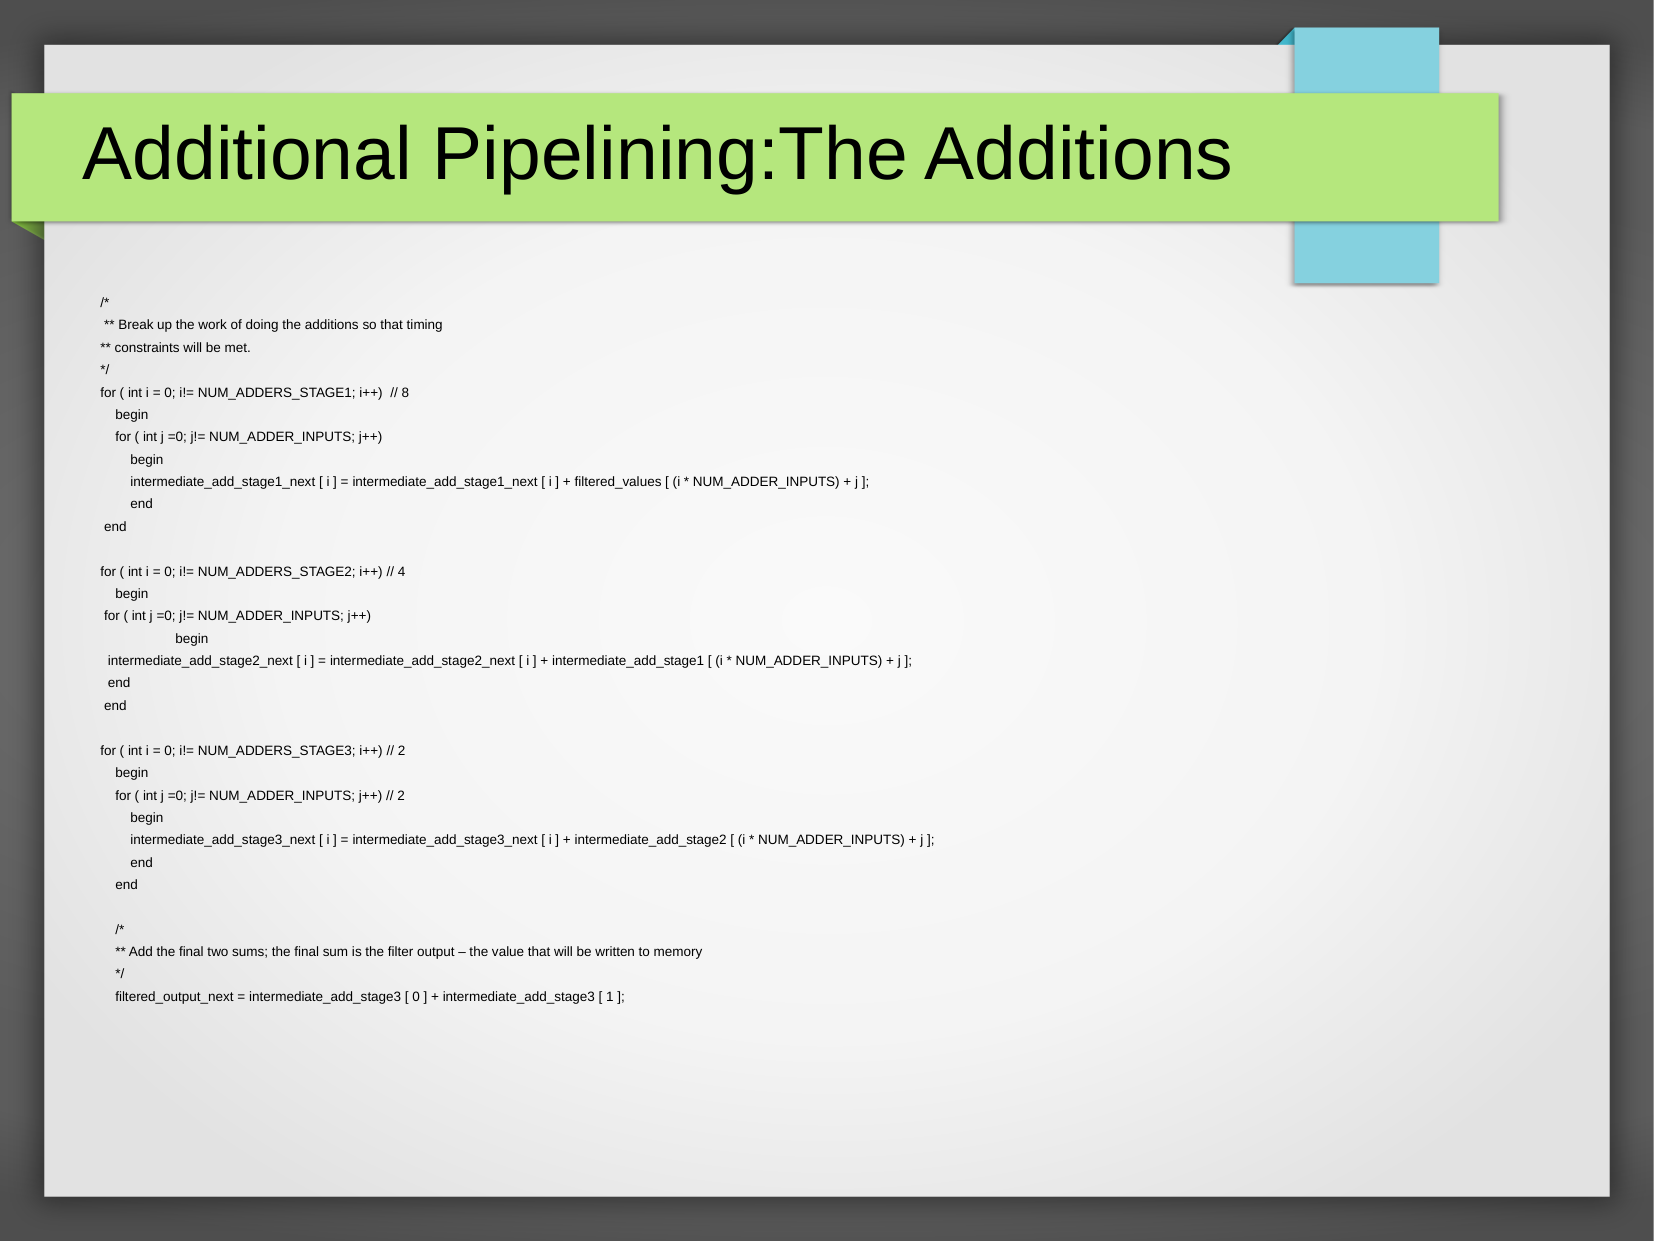

# Additional Pipelining:The Additions
/*
 ** Break up the work of doing the additions so that timing
** constraints will be met.
*/
for ( int i = 0; i!= NUM_ADDERS_STAGE1; i++) // 8
 begin
 for ( int j =0; j!= NUM_ADDER_INPUTS; j++)
 begin
 intermediate_add_stage1_next [ i ] = intermediate_add_stage1_next [ i ] + filtered_values [ (i * NUM_ADDER_INPUTS) + j ];
 end
 end
for ( int i = 0; i!= NUM_ADDERS_STAGE2; i++) // 4
 begin
 for ( int j =0; j!= NUM_ADDER_INPUTS; j++)
 begin
 intermediate_add_stage2_next [ i ] = intermediate_add_stage2_next [ i ] + intermediate_add_stage1 [ (i * NUM_ADDER_INPUTS) + j ];
 end
 end
for ( int i = 0; i!= NUM_ADDERS_STAGE3; i++) // 2
 begin
 for ( int j =0; j!= NUM_ADDER_INPUTS; j++) // 2
 begin
 intermediate_add_stage3_next [ i ] = intermediate_add_stage3_next [ i ] + intermediate_add_stage2 [ (i * NUM_ADDER_INPUTS) + j ];
 end
 end
 /*
 ** Add the final two sums; the final sum is the filter output – the value that will be written to memory
 */
 filtered_output_next = intermediate_add_stage3 [ 0 ] + intermediate_add_stage3 [ 1 ];